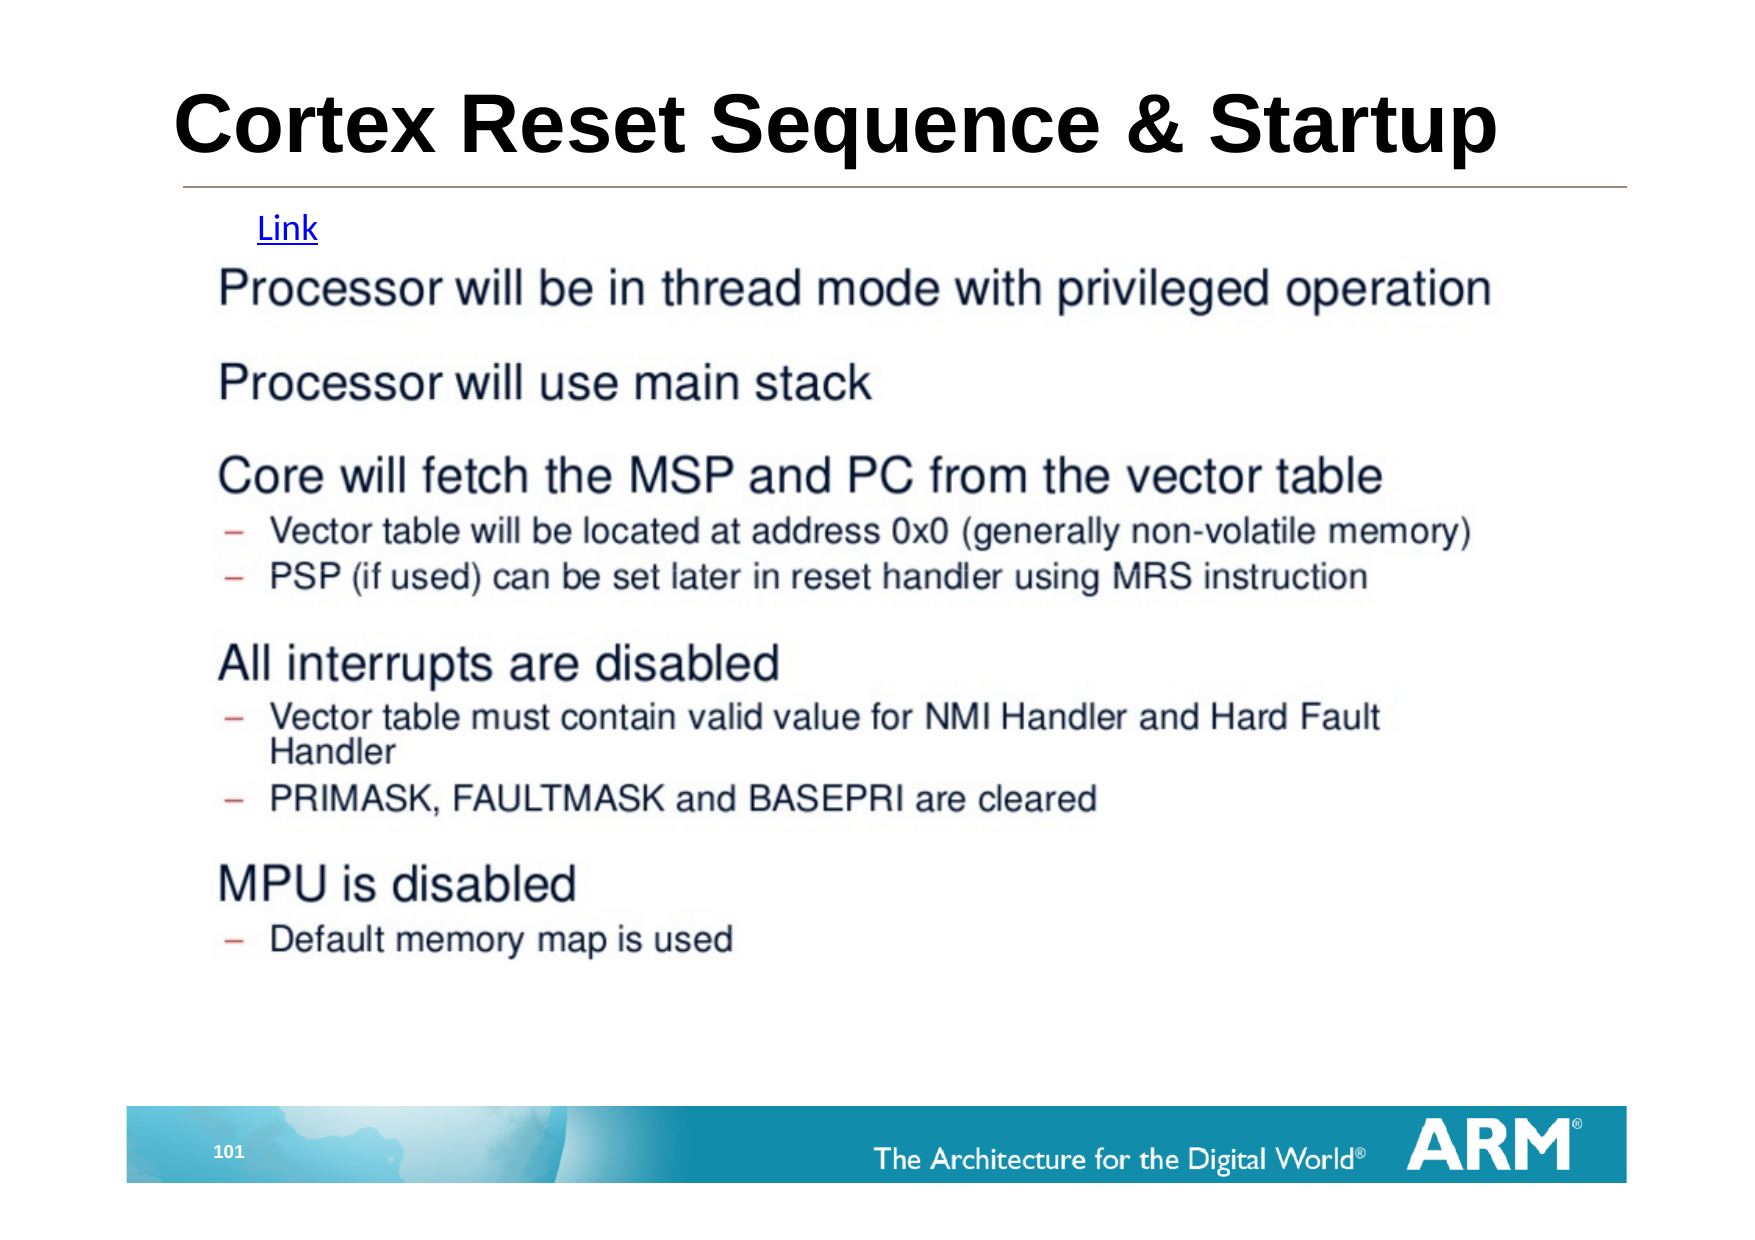

# Cortex Reset Sequence & Startup
Link